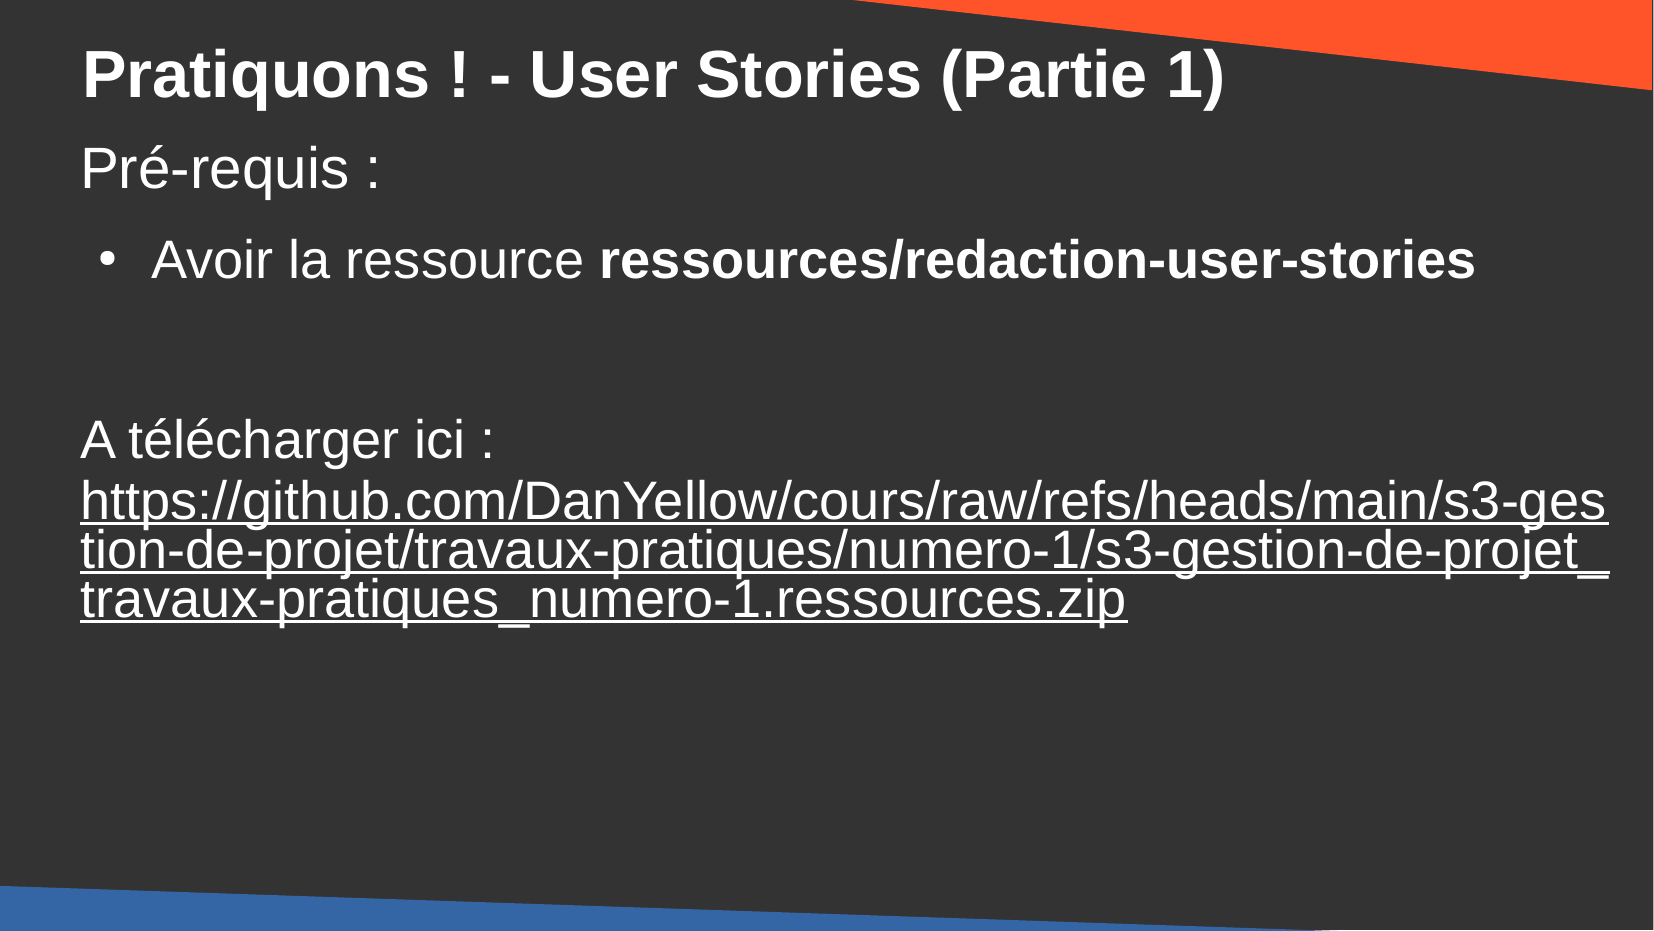

# Pratiquons ! - User Stories (Partie 1)
Pré-requis :
Avoir la ressource ressources/redaction-user-stories
A télécharger ici :https://github.com/DanYellow/cours/raw/refs/heads/main/s3-gestion-de-projet/travaux-pratiques/numero-1/s3-gestion-de-projet_travaux-pratiques_numero-1.ressources.zip